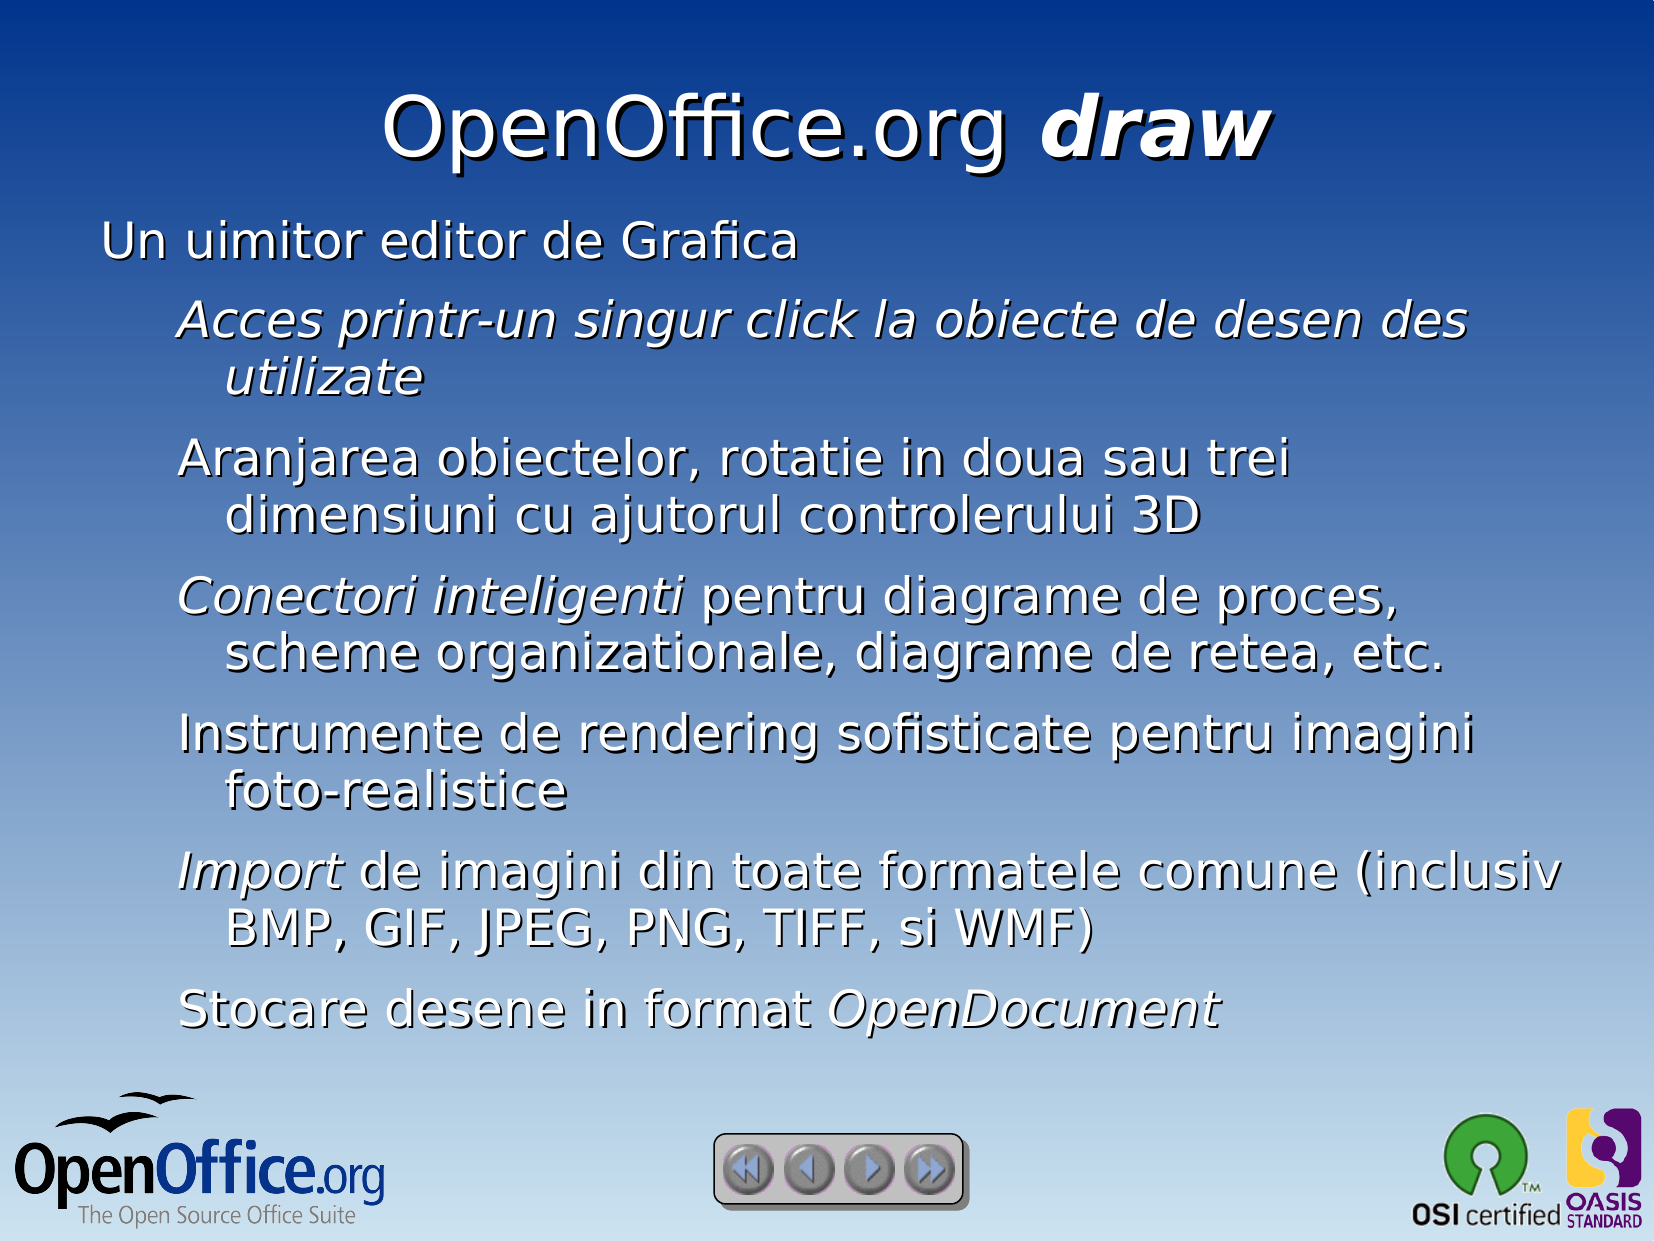

# OpenOffice.org draw
Un uimitor editor de Grafica
Acces printr-un singur click la obiecte de desen des utilizate
Aranjarea obiectelor, rotatie in doua sau trei dimensiuni cu ajutorul controlerului 3D
Conectori inteligenti pentru diagrame de proces, scheme organizationale, diagrame de retea, etc.
Instrumente de rendering sofisticate pentru imagini foto-realistice
Import de imagini din toate formatele comune (inclusiv BMP, GIF, JPEG, PNG, TIFF, si WMF)
Stocare desene in format OpenDocument